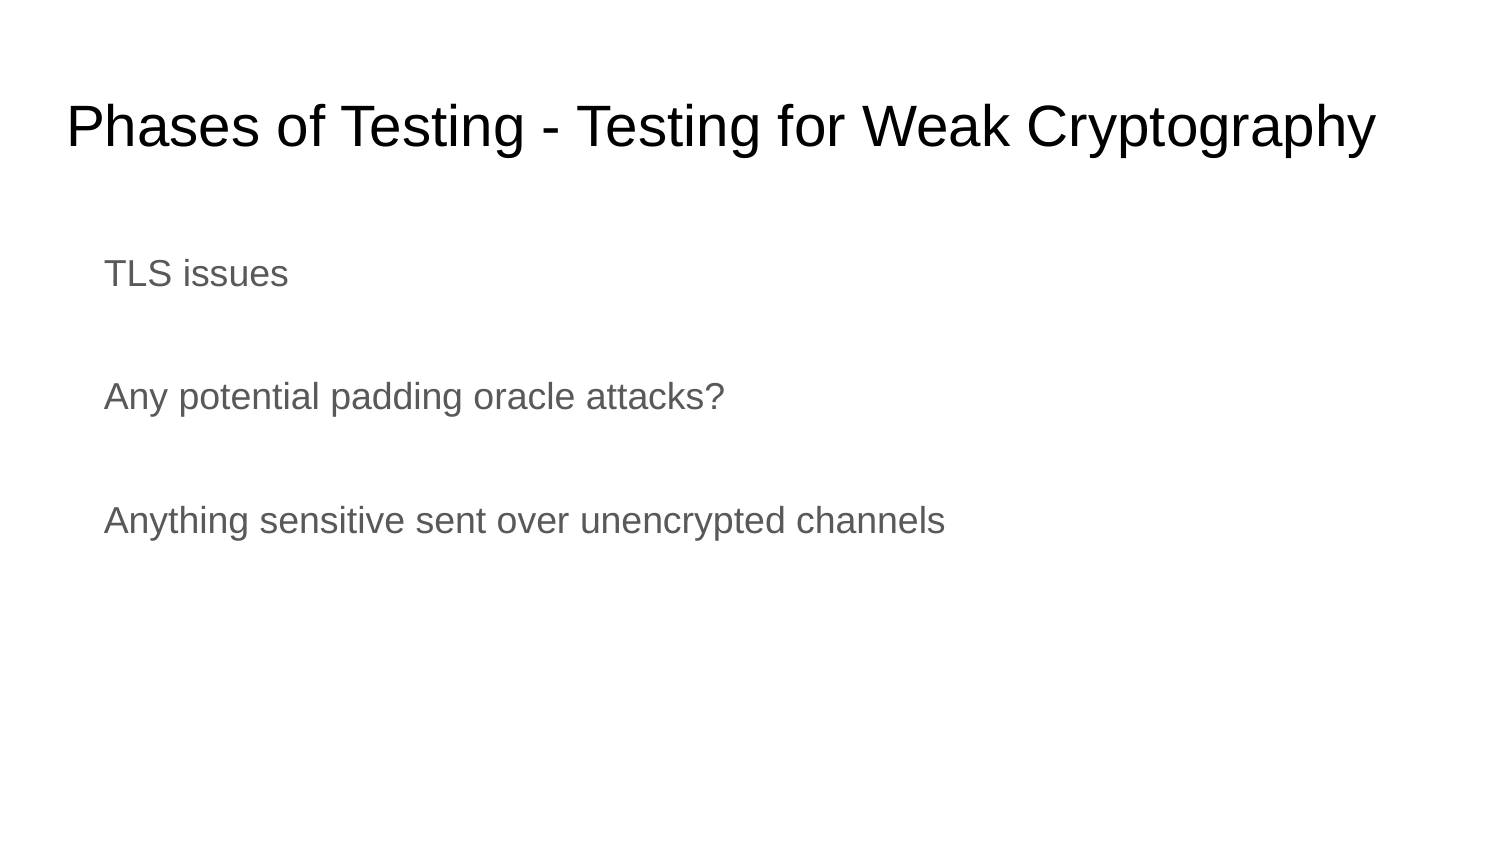

# Phases of Testing - Testing for Weak Cryptography
TLS issues
Any potential padding oracle attacks?
Anything sensitive sent over unencrypted channels